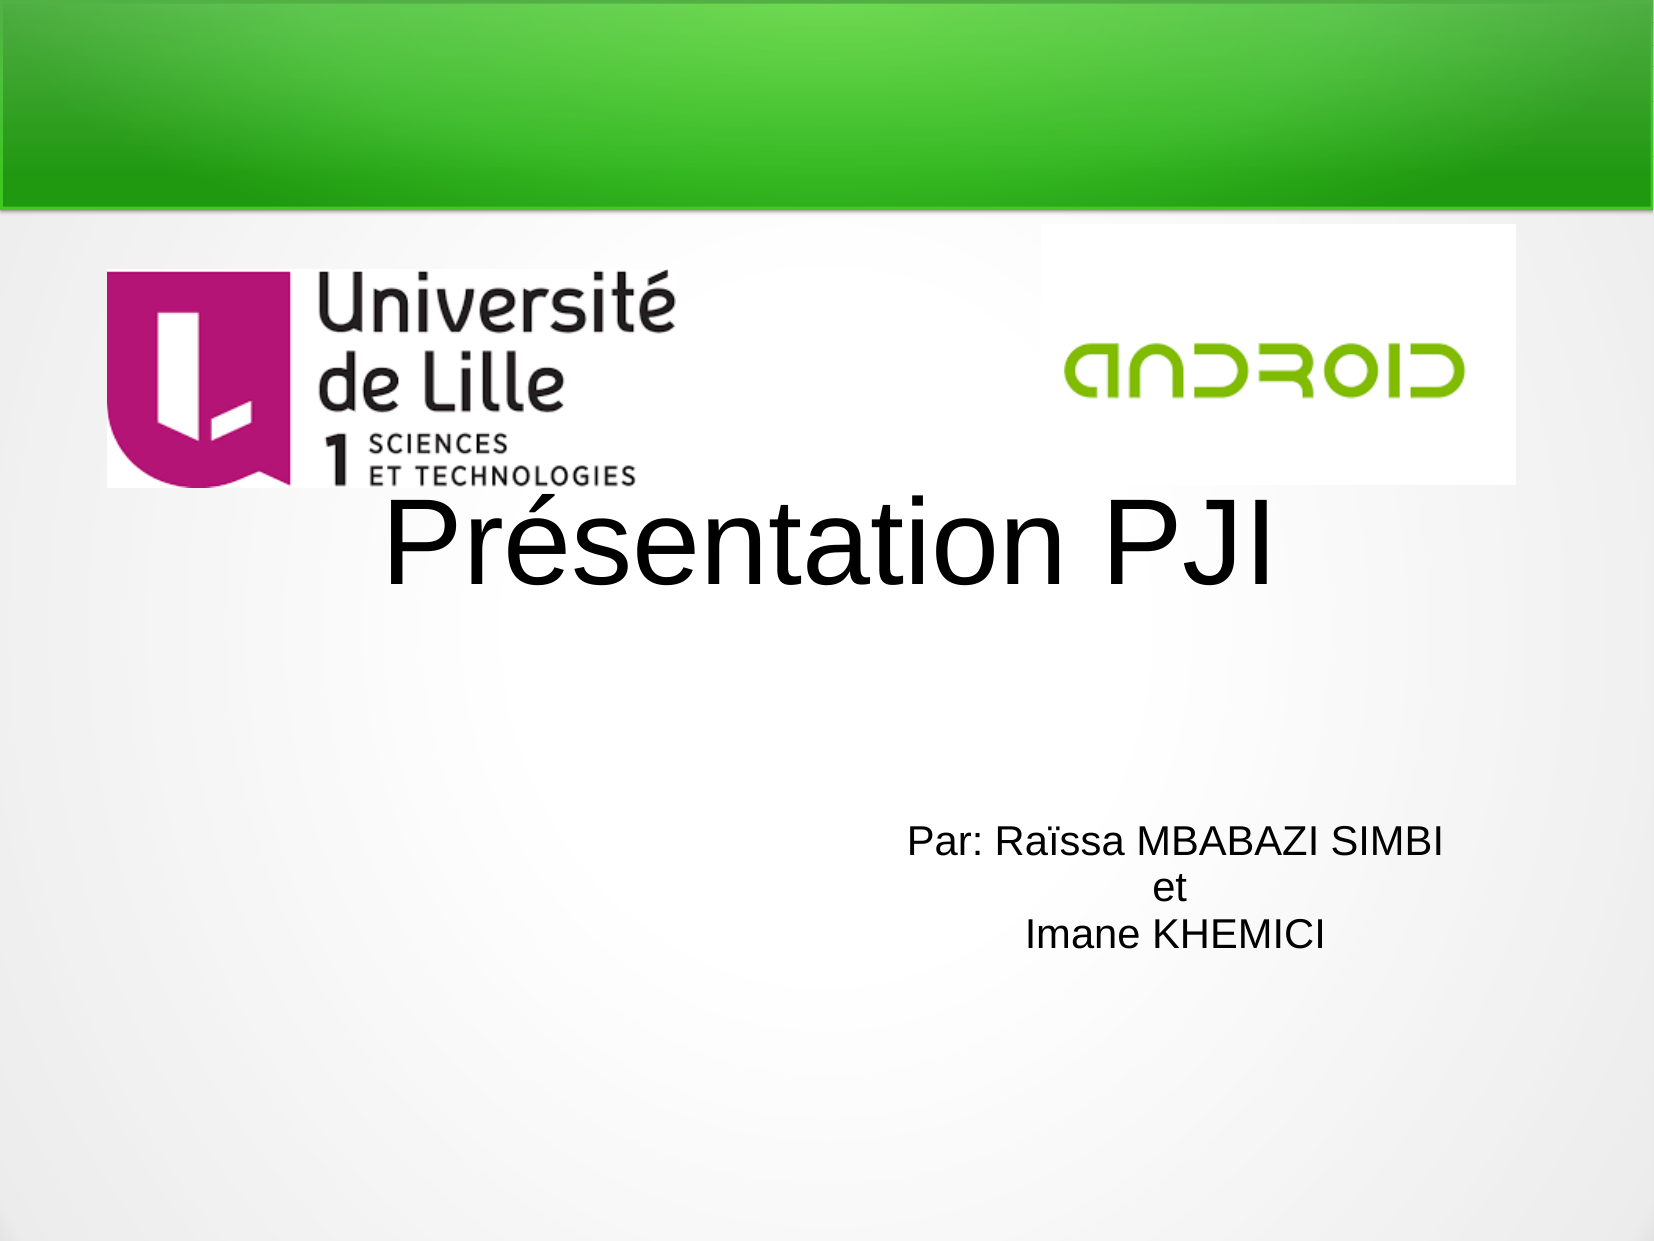

# Présentation PJI
Par: Raïssa MBABAZI SIMBI
et
Imane KHEMICI